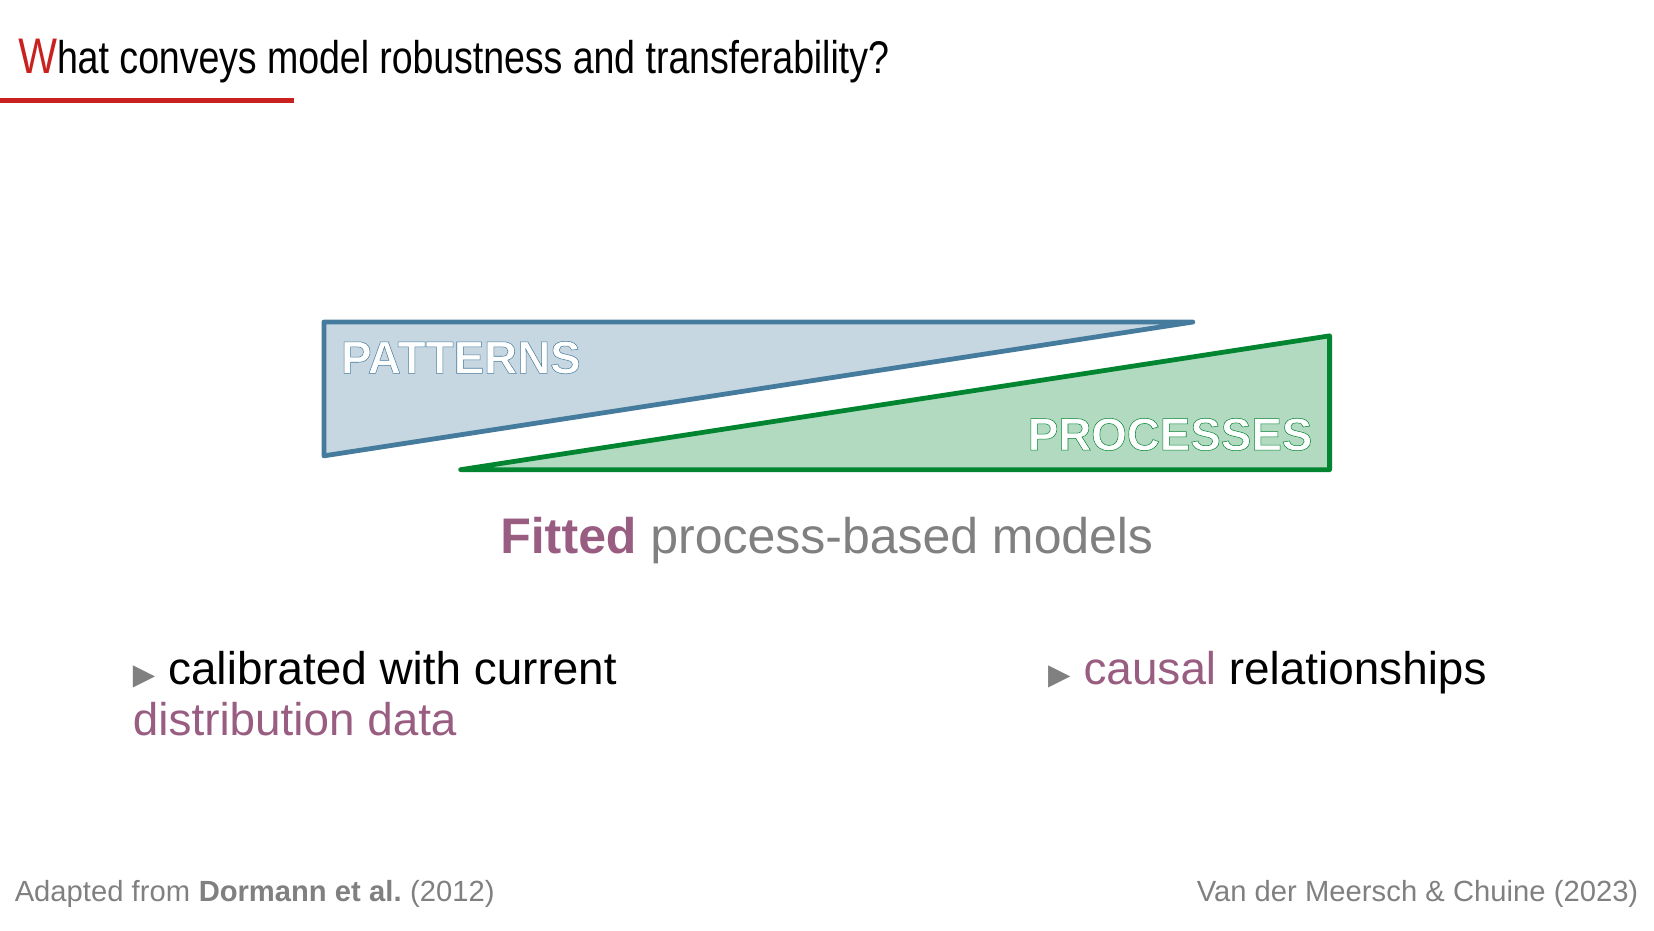

What conveys model robustness and transferability?
PATTERNS
PROCESSES
Fitted process-based models
▶ calibrated with current distribution data
▶ causal relationships
Adapted from Dormann et al. (2012)
Van der Meersch & Chuine (2023)